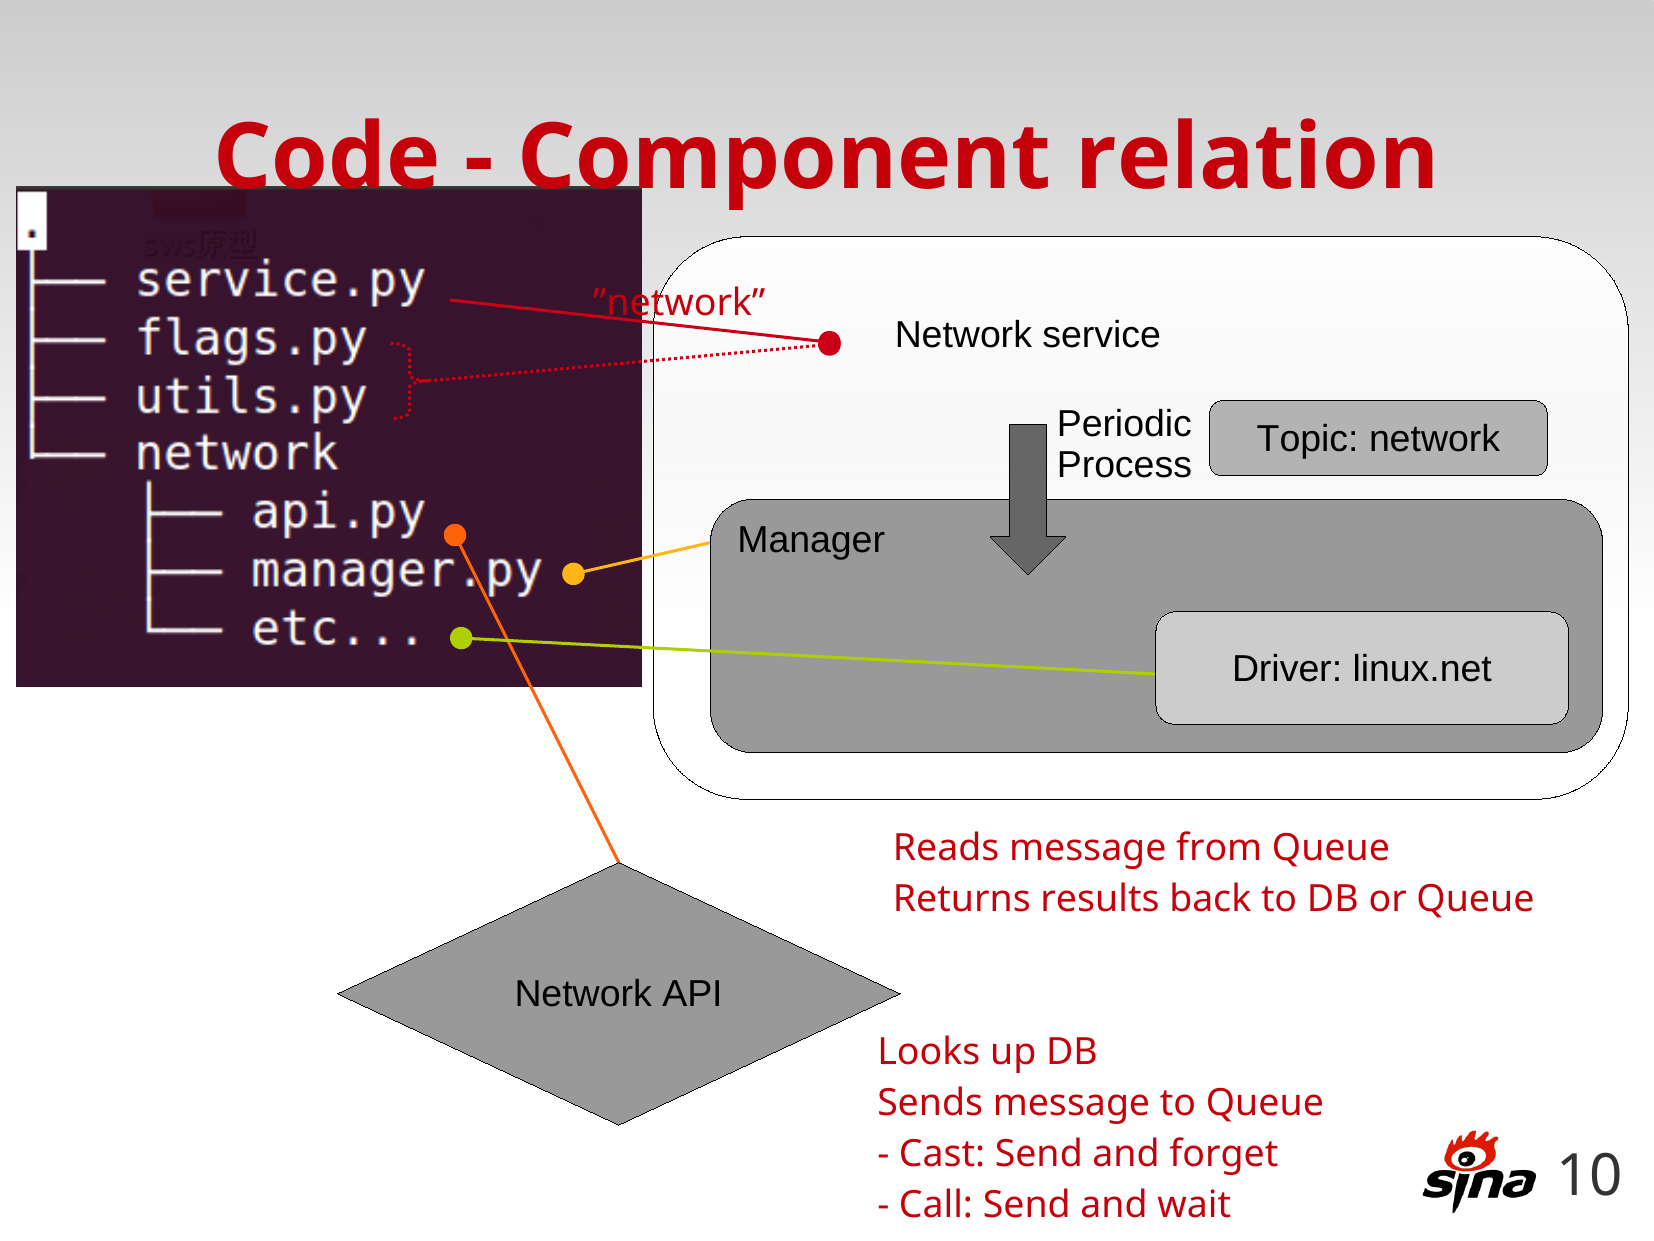

# Code - Component relation
 Network service
”network”
Periodic
Process
Topic: network
Manager
Driver: linux.net
Reads message from Queue
Returns results back to DB or Queue
Network API
Looks up DB
Sends message to Queue
- Cast: Send and forget
- Call: Send and wait
10